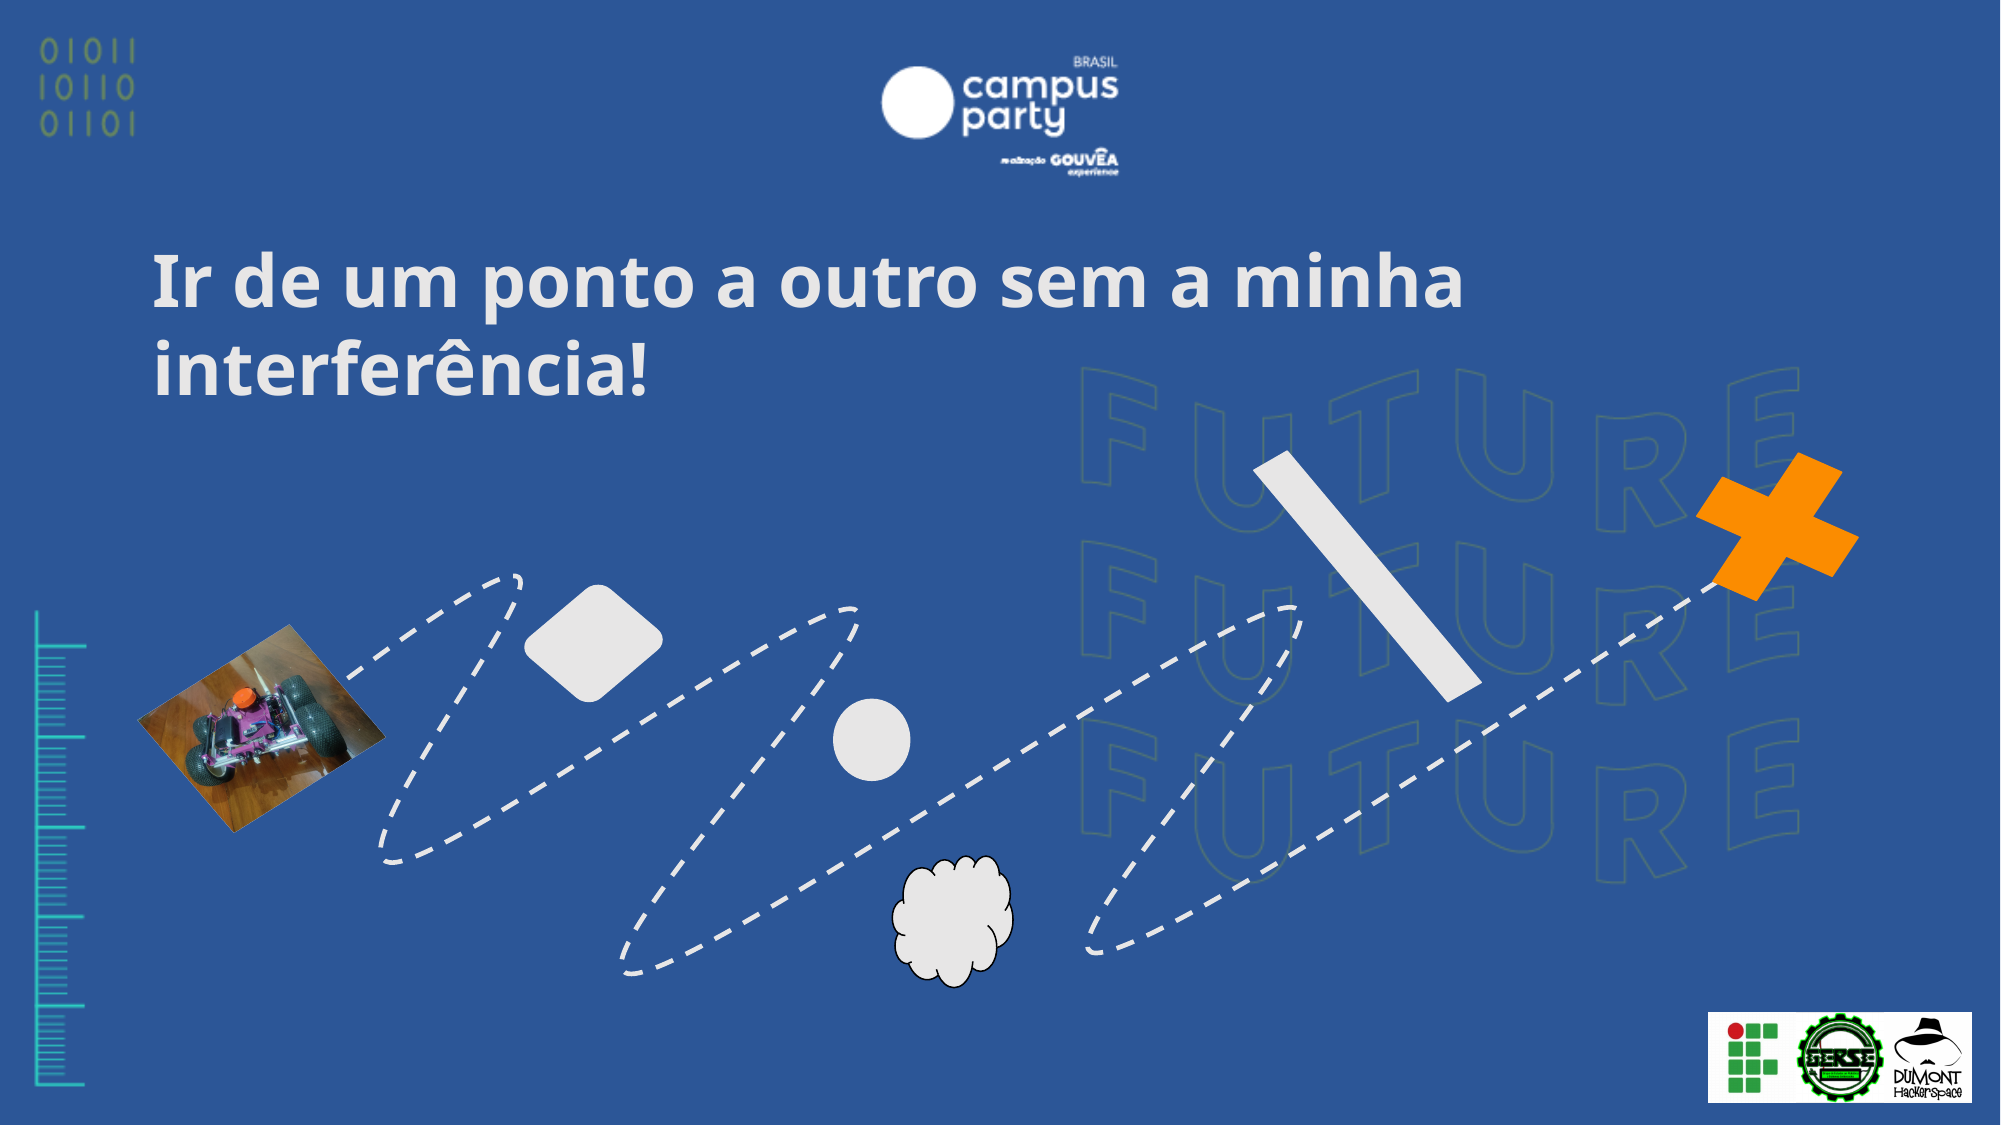

# Ir de um ponto a outro sem a minha interferência!